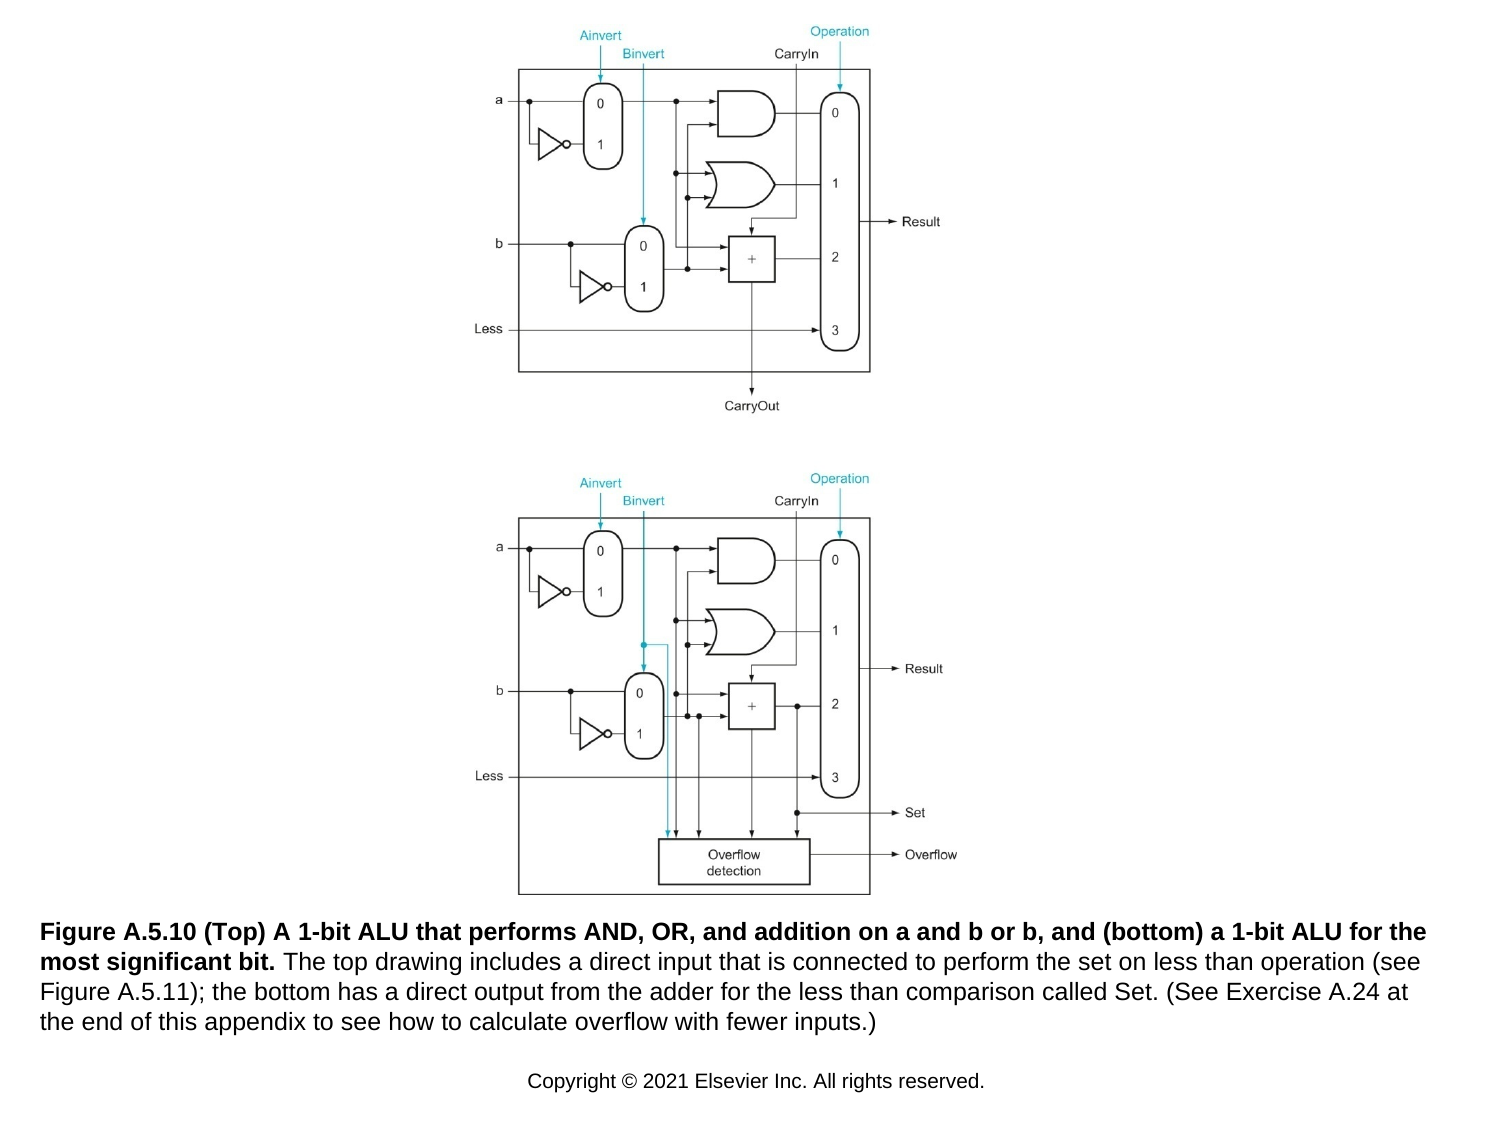

Figure A.5.10 (Top) A 1-bit ALU that performs AND, OR, and addition on a and b or b, and (bottom) a 1-bit ALU for the most significant bit. The top drawing includes a direct input that is connected to perform the set on less than operation (see Figure A.5.11); the bottom has a direct output from the adder for the less than comparison called Set. (See Exercise A.24 at the end of this appendix to see how to calculate overflow with fewer inputs.)
Copyright © 2021 Elsevier Inc. All rights reserved.